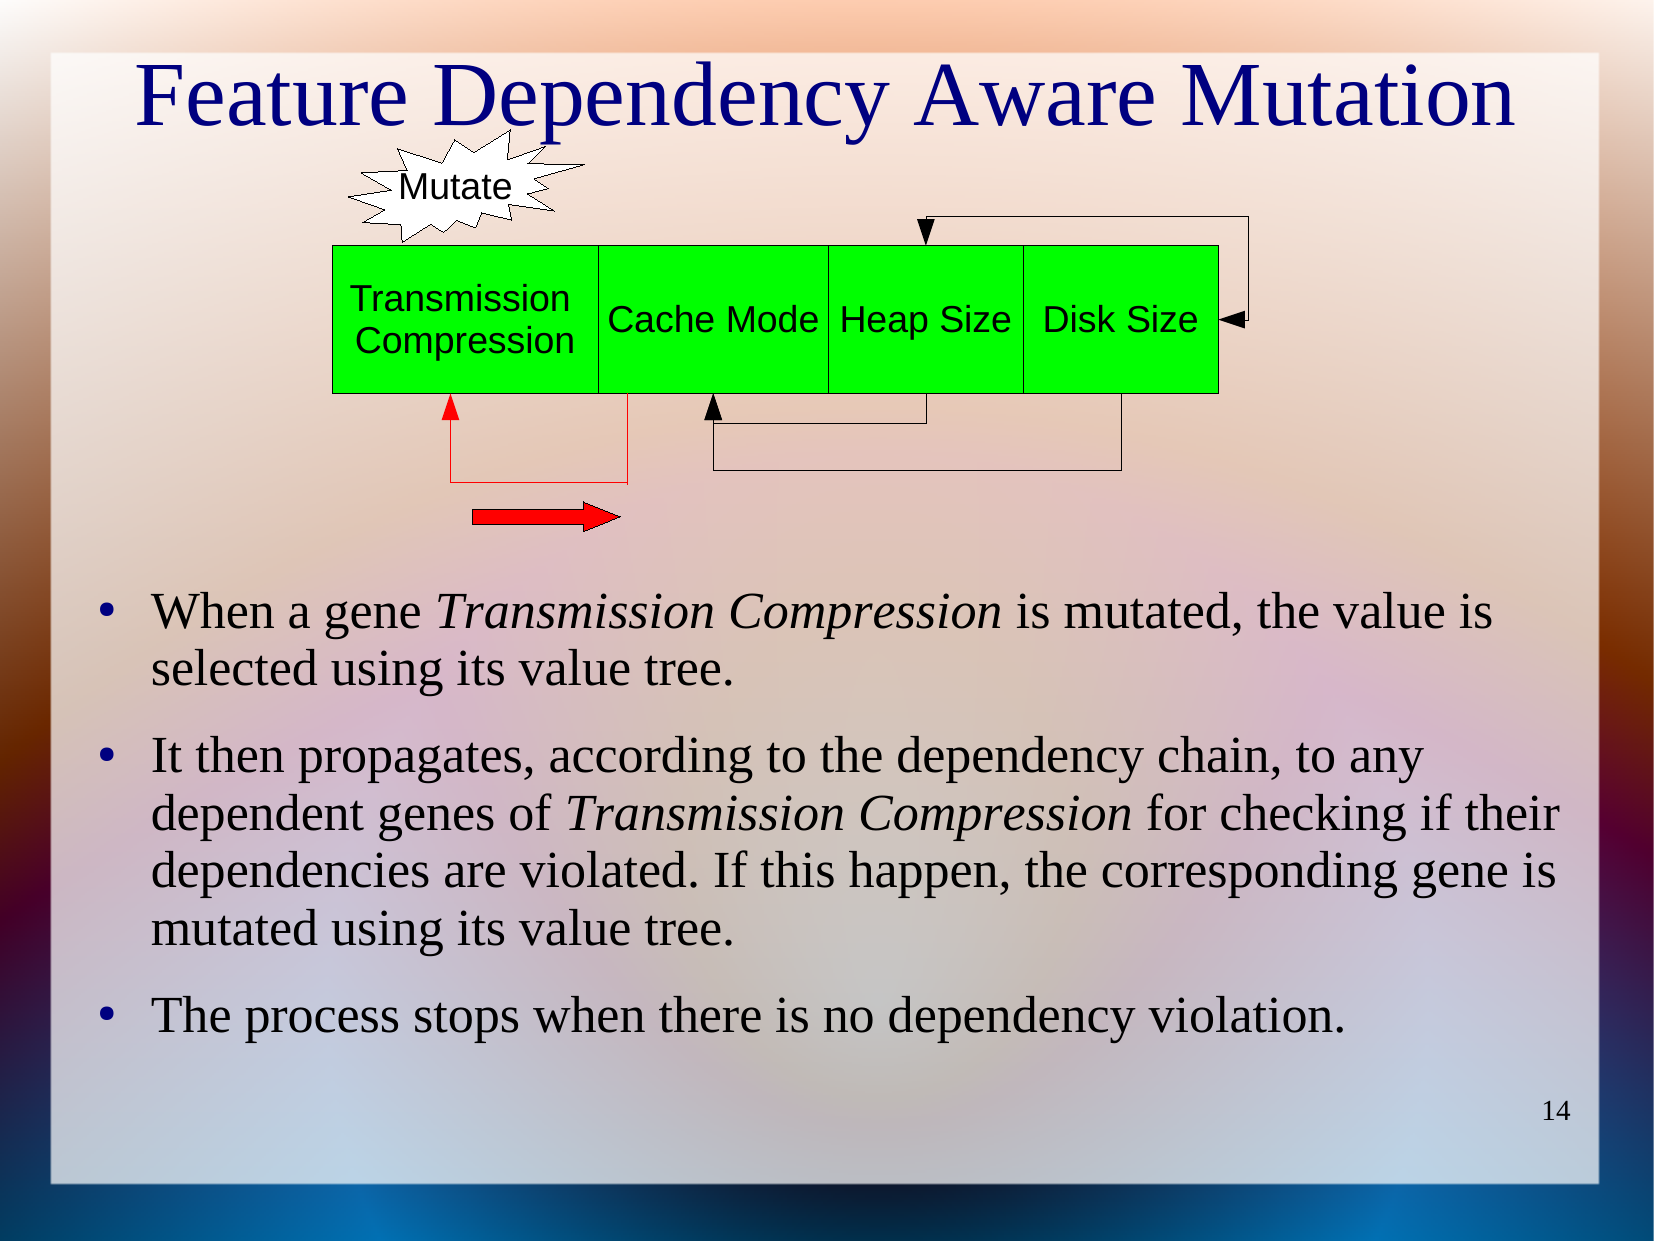

# Feature Dependency Aware Mutation
Mutate
Transmission
Compression
Cache Mode
Heap Size
Disk Size
When a gene Transmission Compression is mutated, the value is selected using its value tree.
It then propagates, according to the dependency chain, to any dependent genes of Transmission Compression for checking if their dependencies are violated. If this happen, the corresponding gene is mutated using its value tree.
The process stops when there is no dependency violation.
14